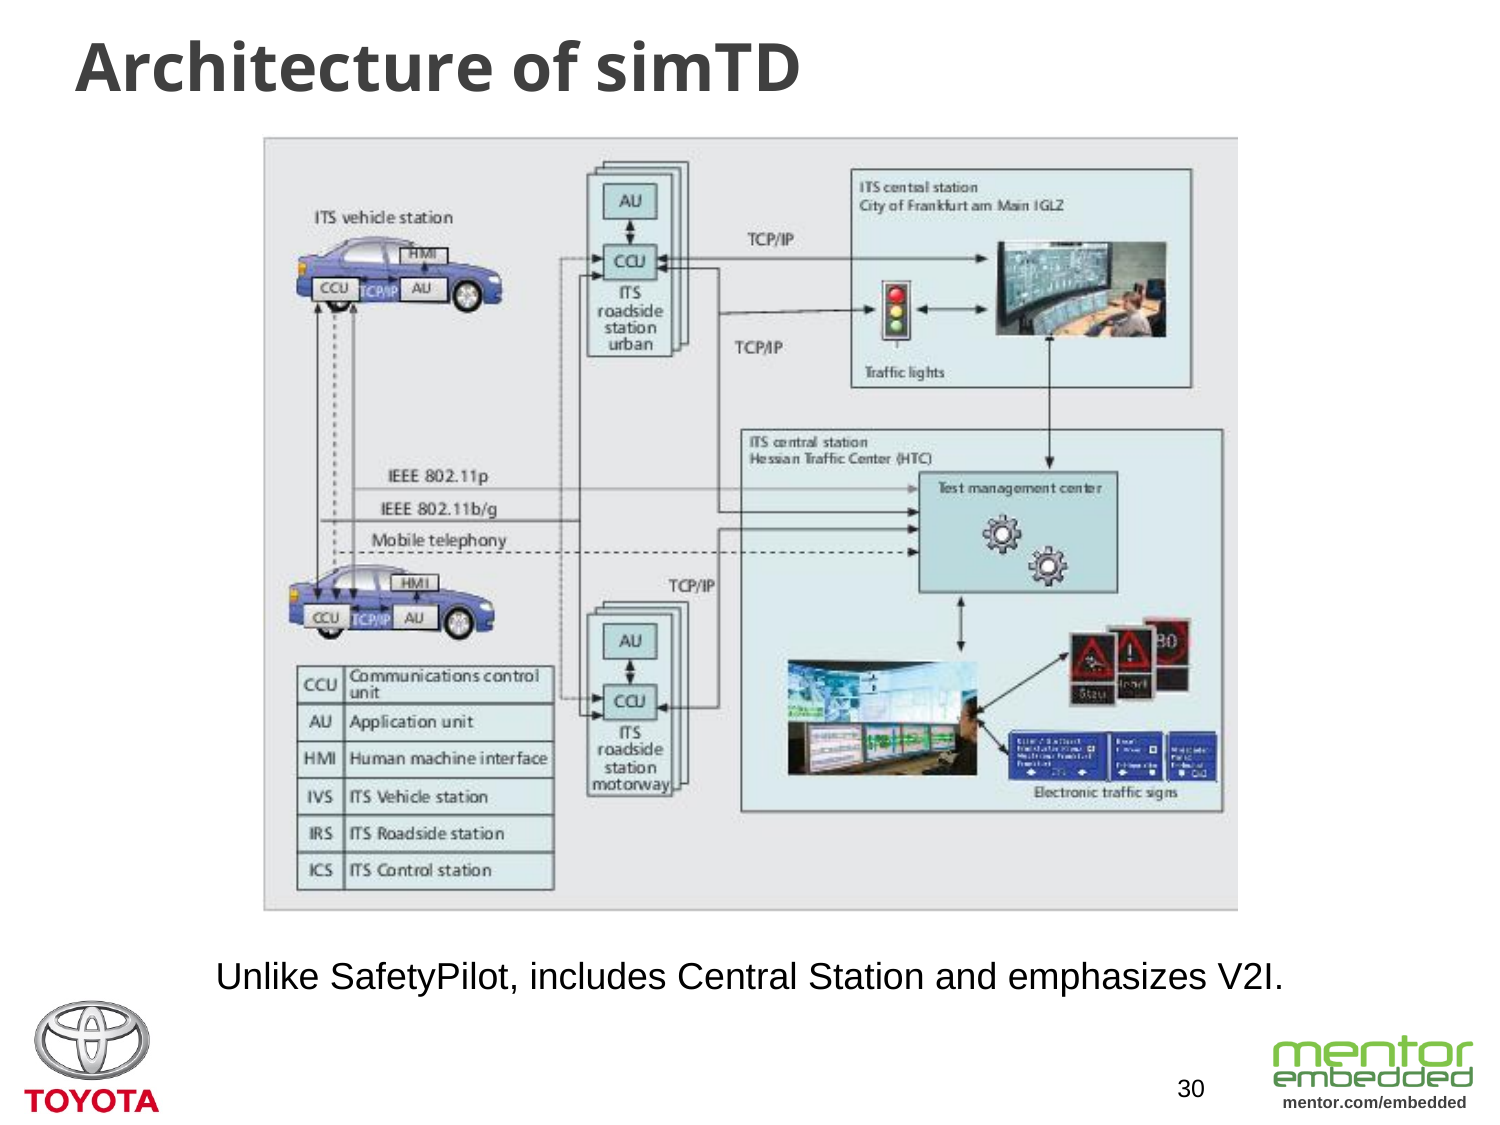

Architecture of simTD
Unlike SafetyPilot, includes Central Station and emphasizes V2I.